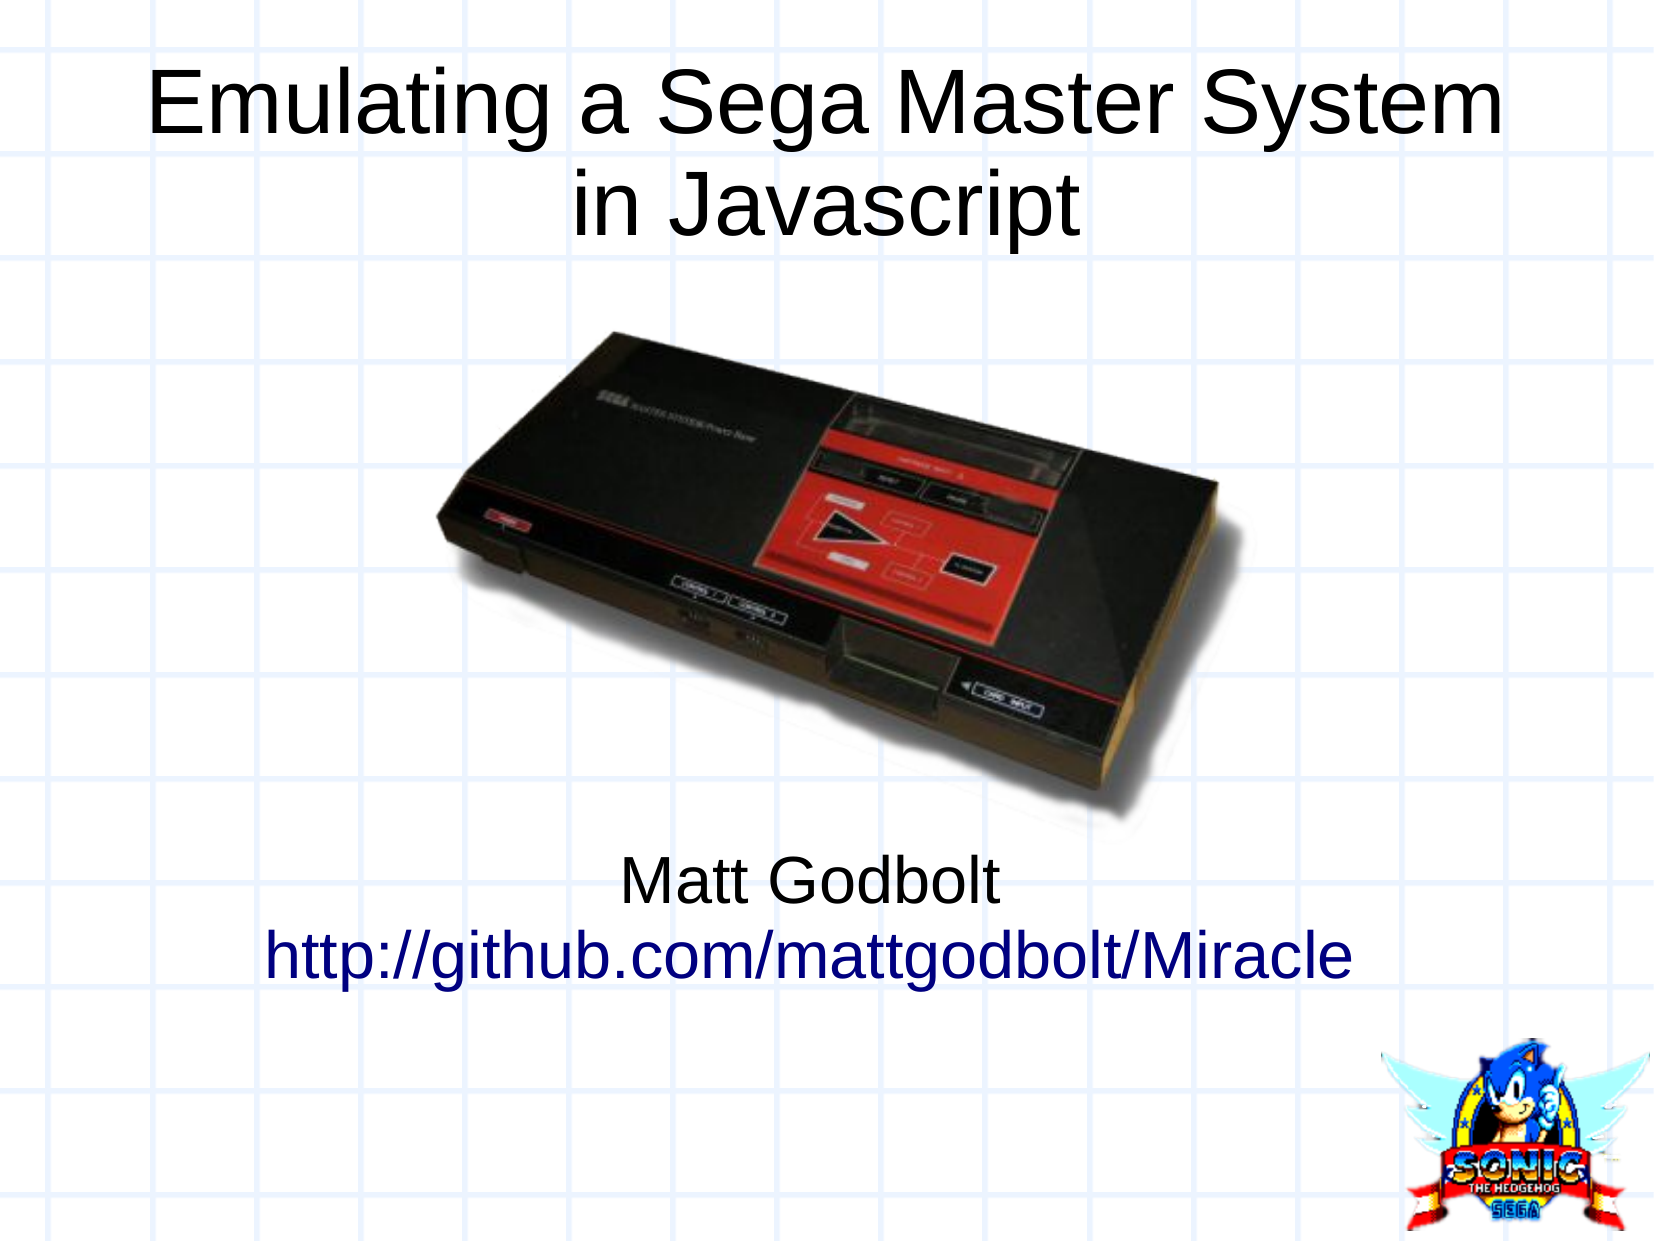

# Emulating a Sega Master System in Javascript
Matt Godbolt
http://github.com/mattgodbolt/Miracle